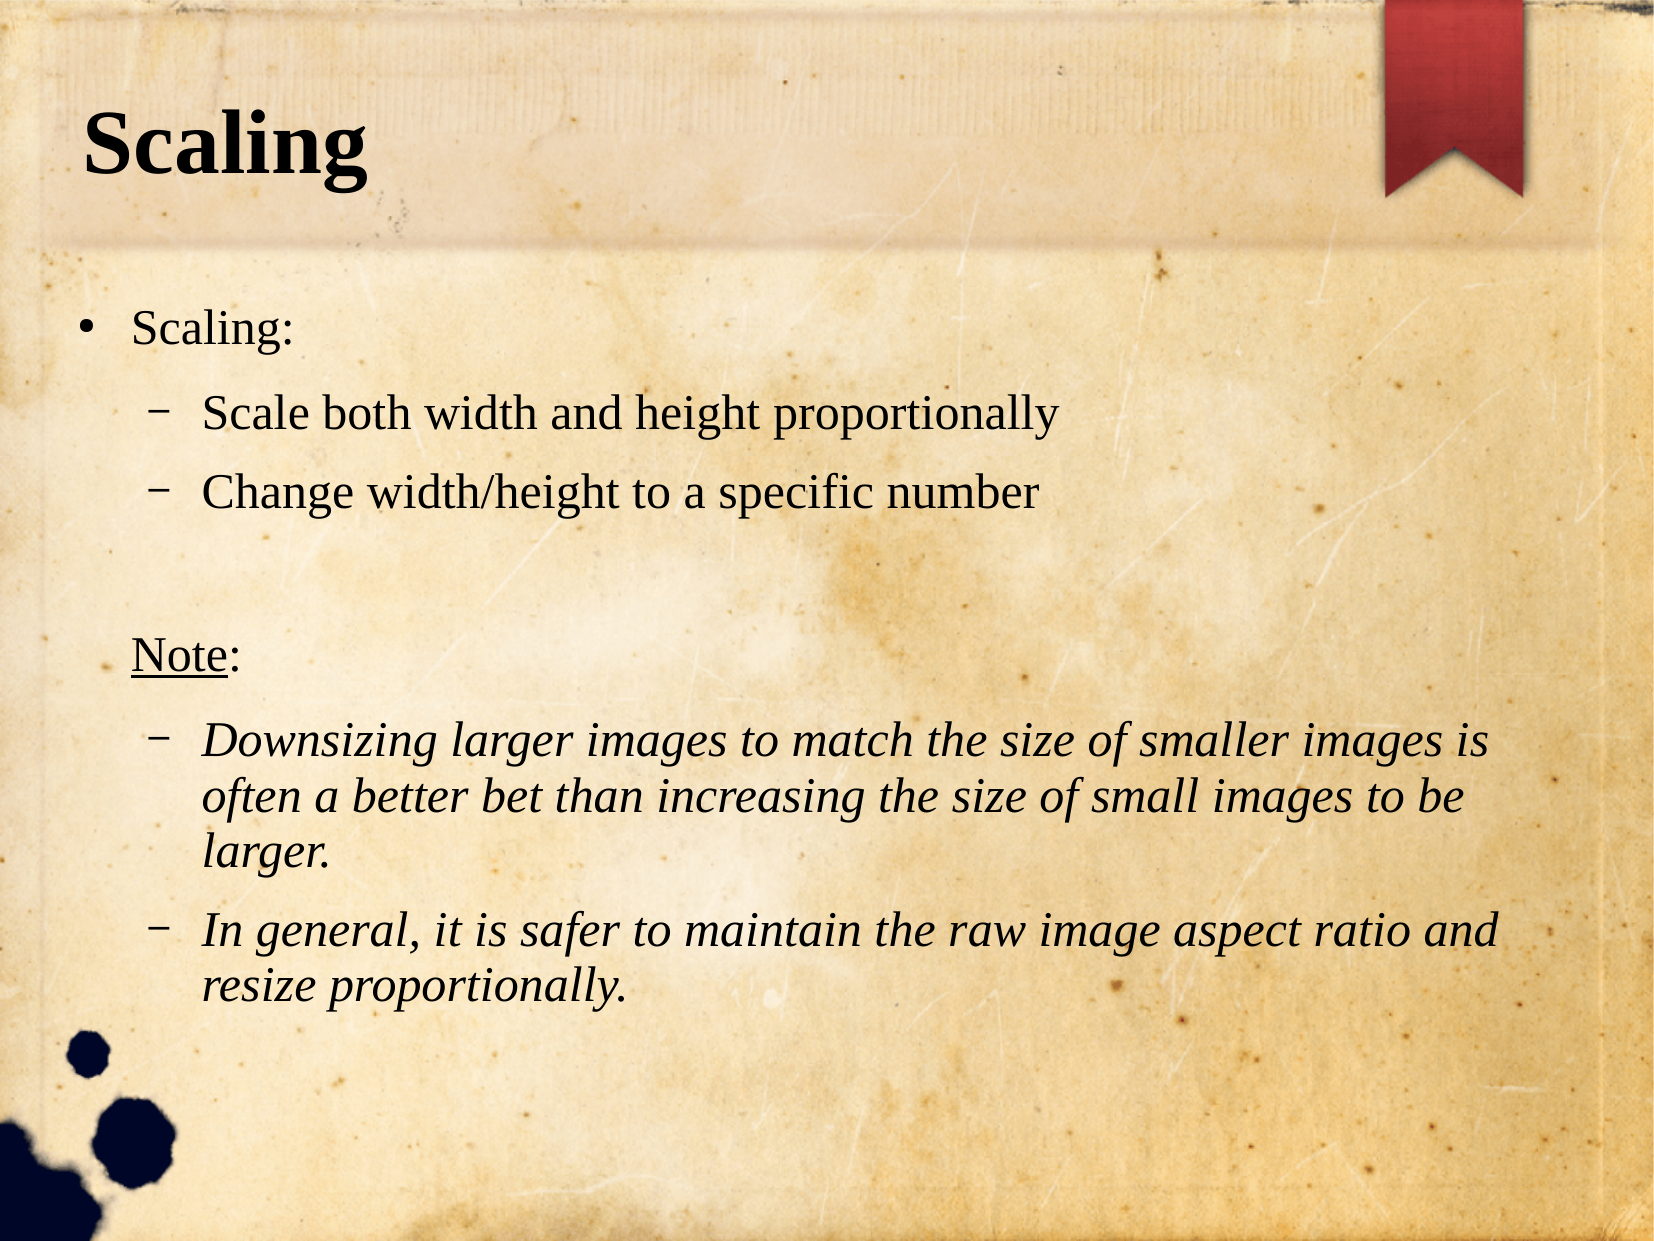

# Scaling
Scaling:
Scale both width and height proportionally
Change width/height to a specific number
Note:
Downsizing larger images to match the size of smaller images is often a better bet than increasing the size of small images to be larger.
In general, it is safer to maintain the raw image aspect ratio and resize proportionally.